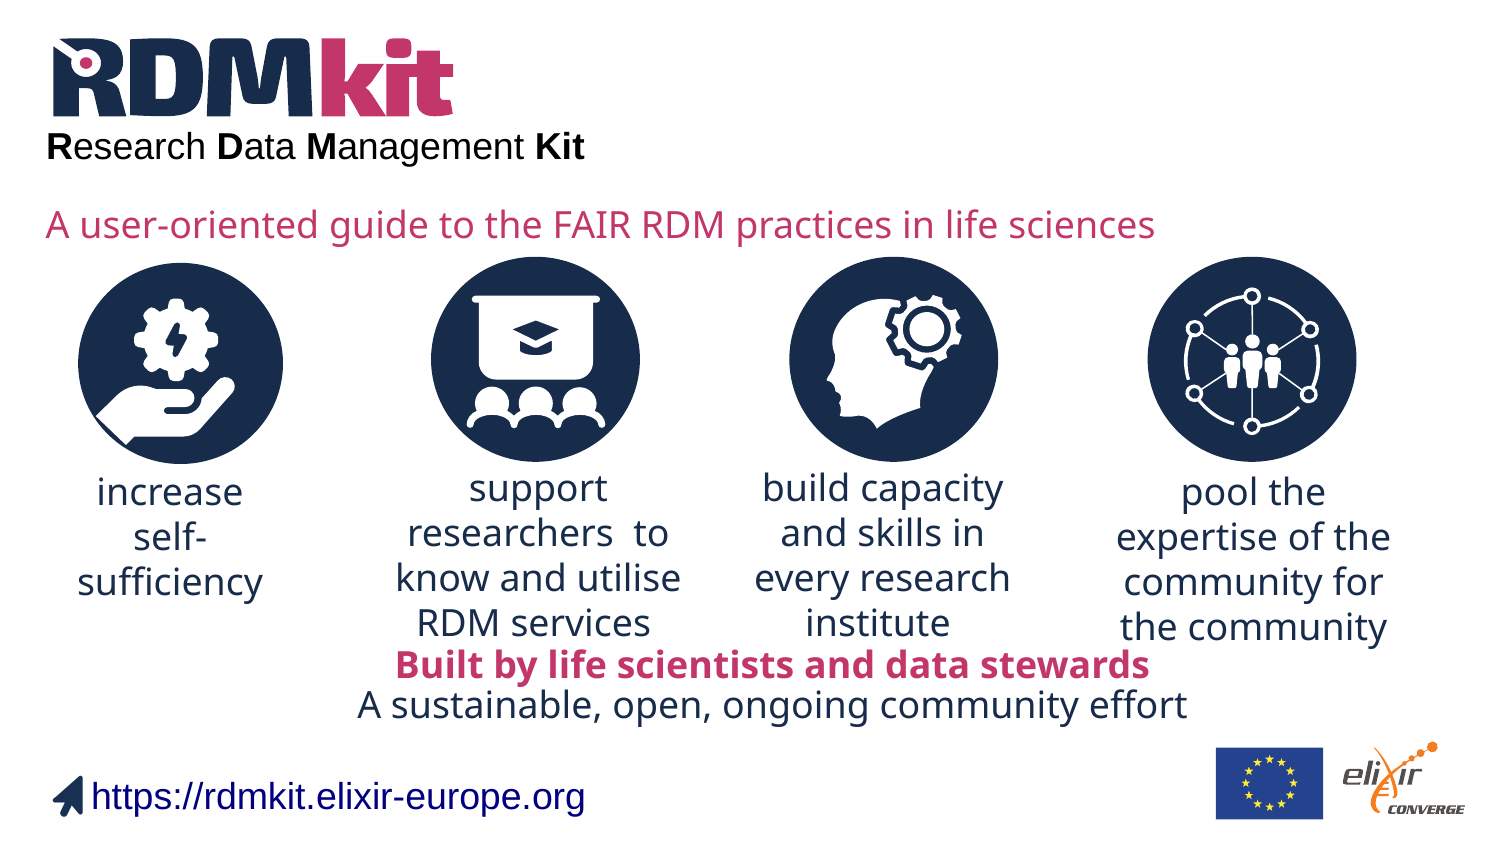

Research Data Management Kit
A user-oriented guide to the FAIR RDM practices in life sciences
support researchers to know and utilise RDM services
build capacity and skills in every research institute
increase
self-sufficiency
pool the expertise of the community for the community
Built by life scientists and data stewards
A sustainable, open, ongoing community effort
https://rdmkit.elixir-europe.org